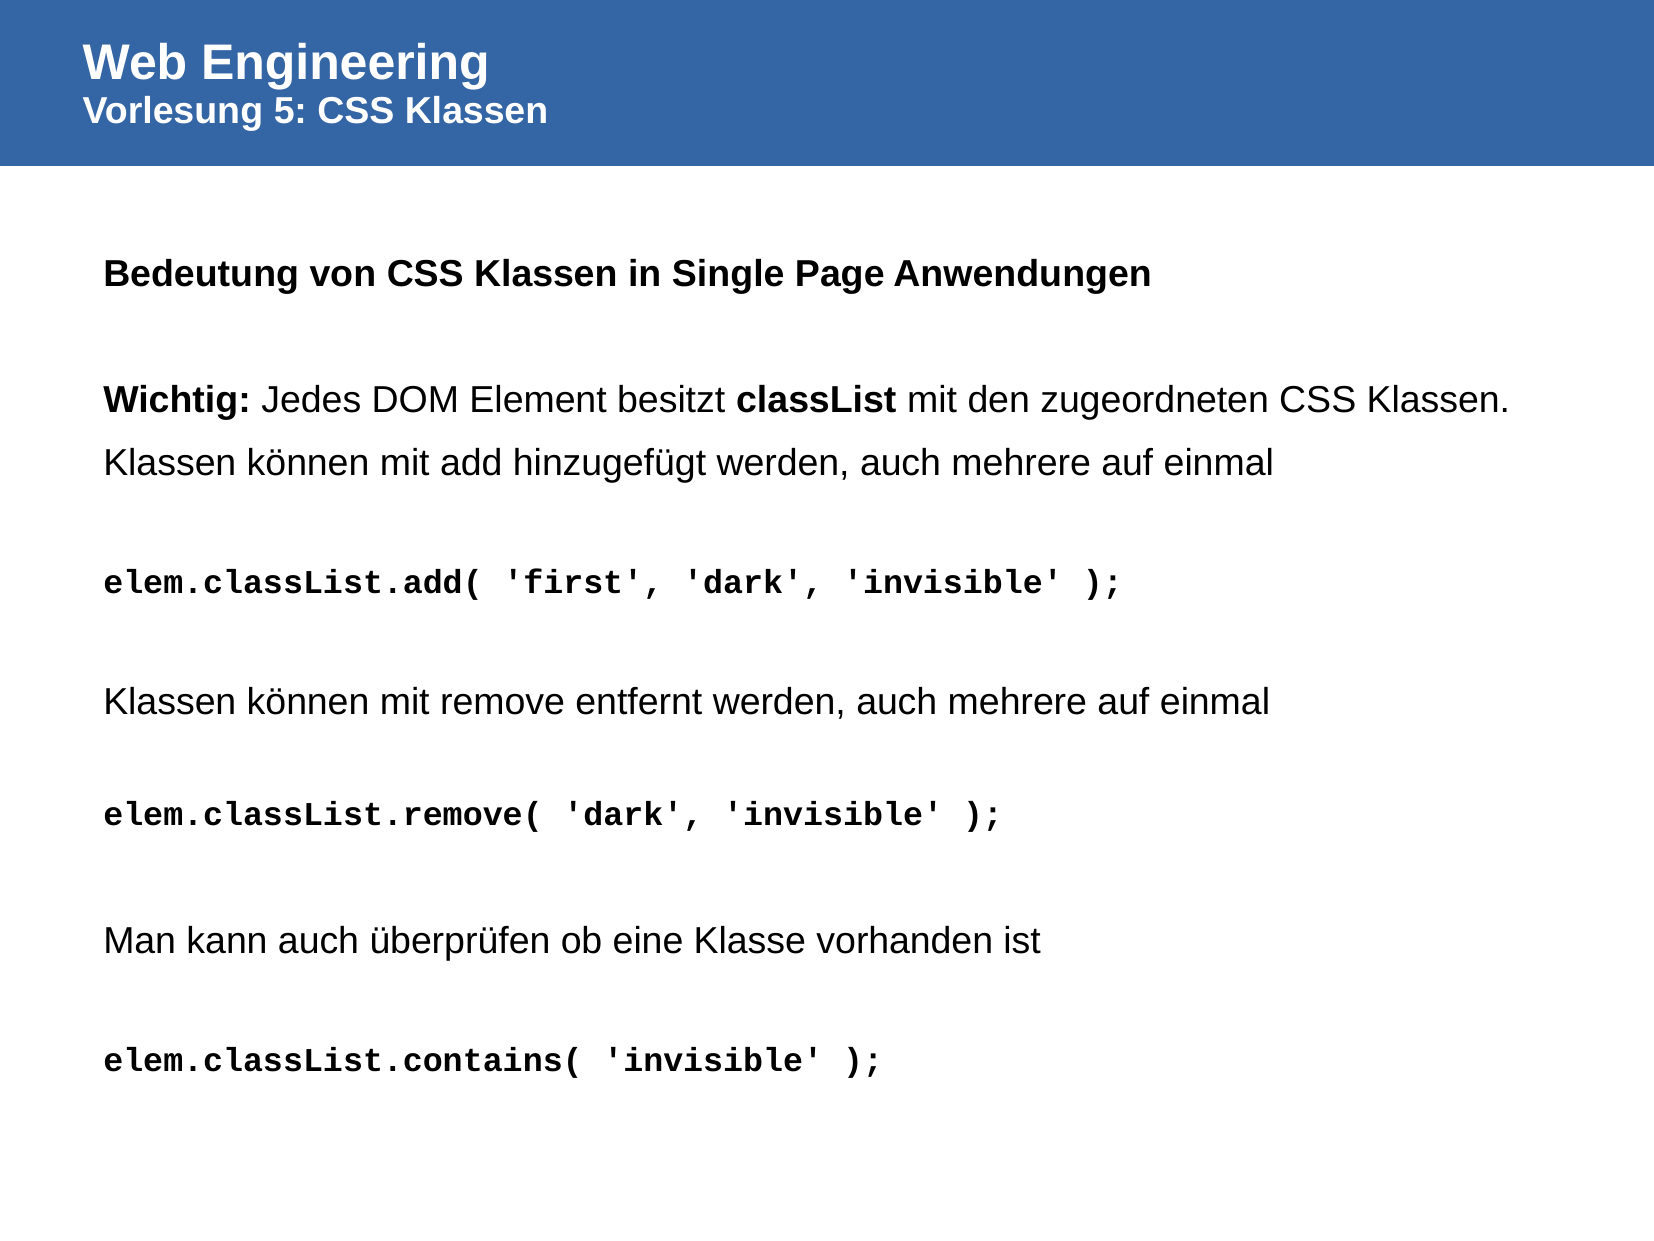

# Web Engineering Vorlesung 5: CSS Klassen
Bedeutung von CSS Klassen in Single Page Anwendungen
Wichtig: Jedes DOM Element besitzt classList mit den zugeordneten CSS Klassen. Klassen können mit add hinzugefügt werden, auch mehrere auf einmal
elem.classList.add( 'first', 'dark', 'invisible' );
Klassen können mit remove entfernt werden, auch mehrere auf einmal
elem.classList.remove( 'dark', 'invisible' );
Man kann auch überprüfen ob eine Klasse vorhanden ist
elem.classList.contains( 'invisible' );